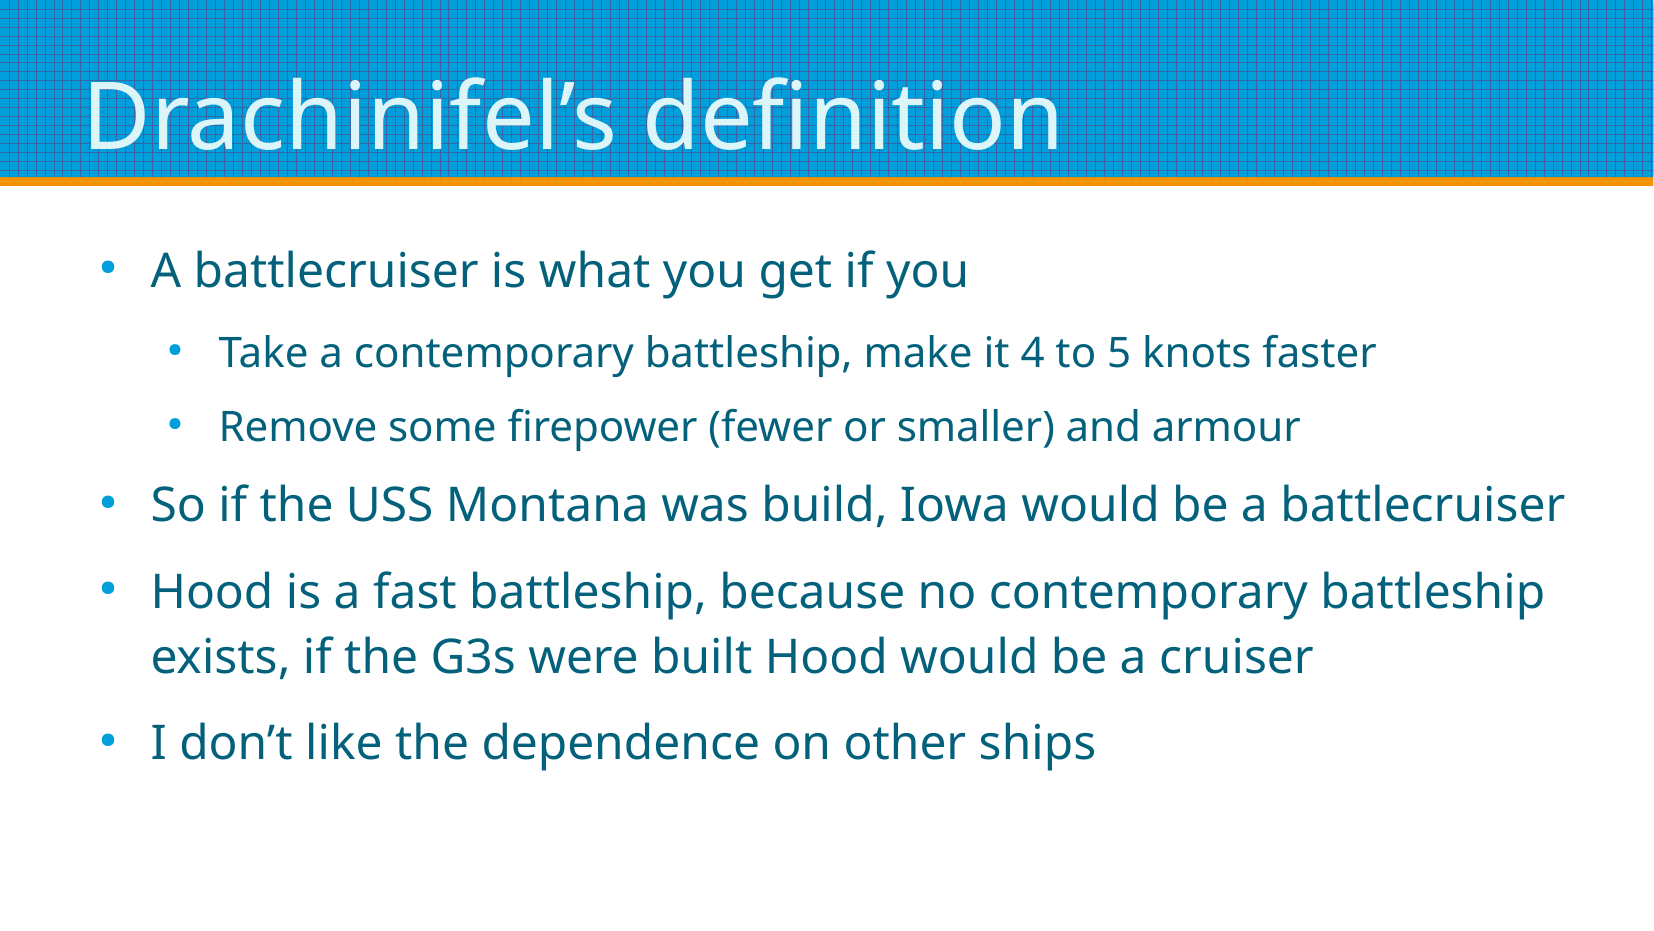

# Drachinifel’s definition
A battlecruiser is what you get if you
Take a contemporary battleship, make it 4 to 5 knots faster
Remove some firepower (fewer or smaller) and armour
So if the USS Montana was build, Iowa would be a battlecruiser
Hood is a fast battleship, because no contemporary battleship exists, if the G3s were built Hood would be a cruiser
I don’t like the dependence on other ships